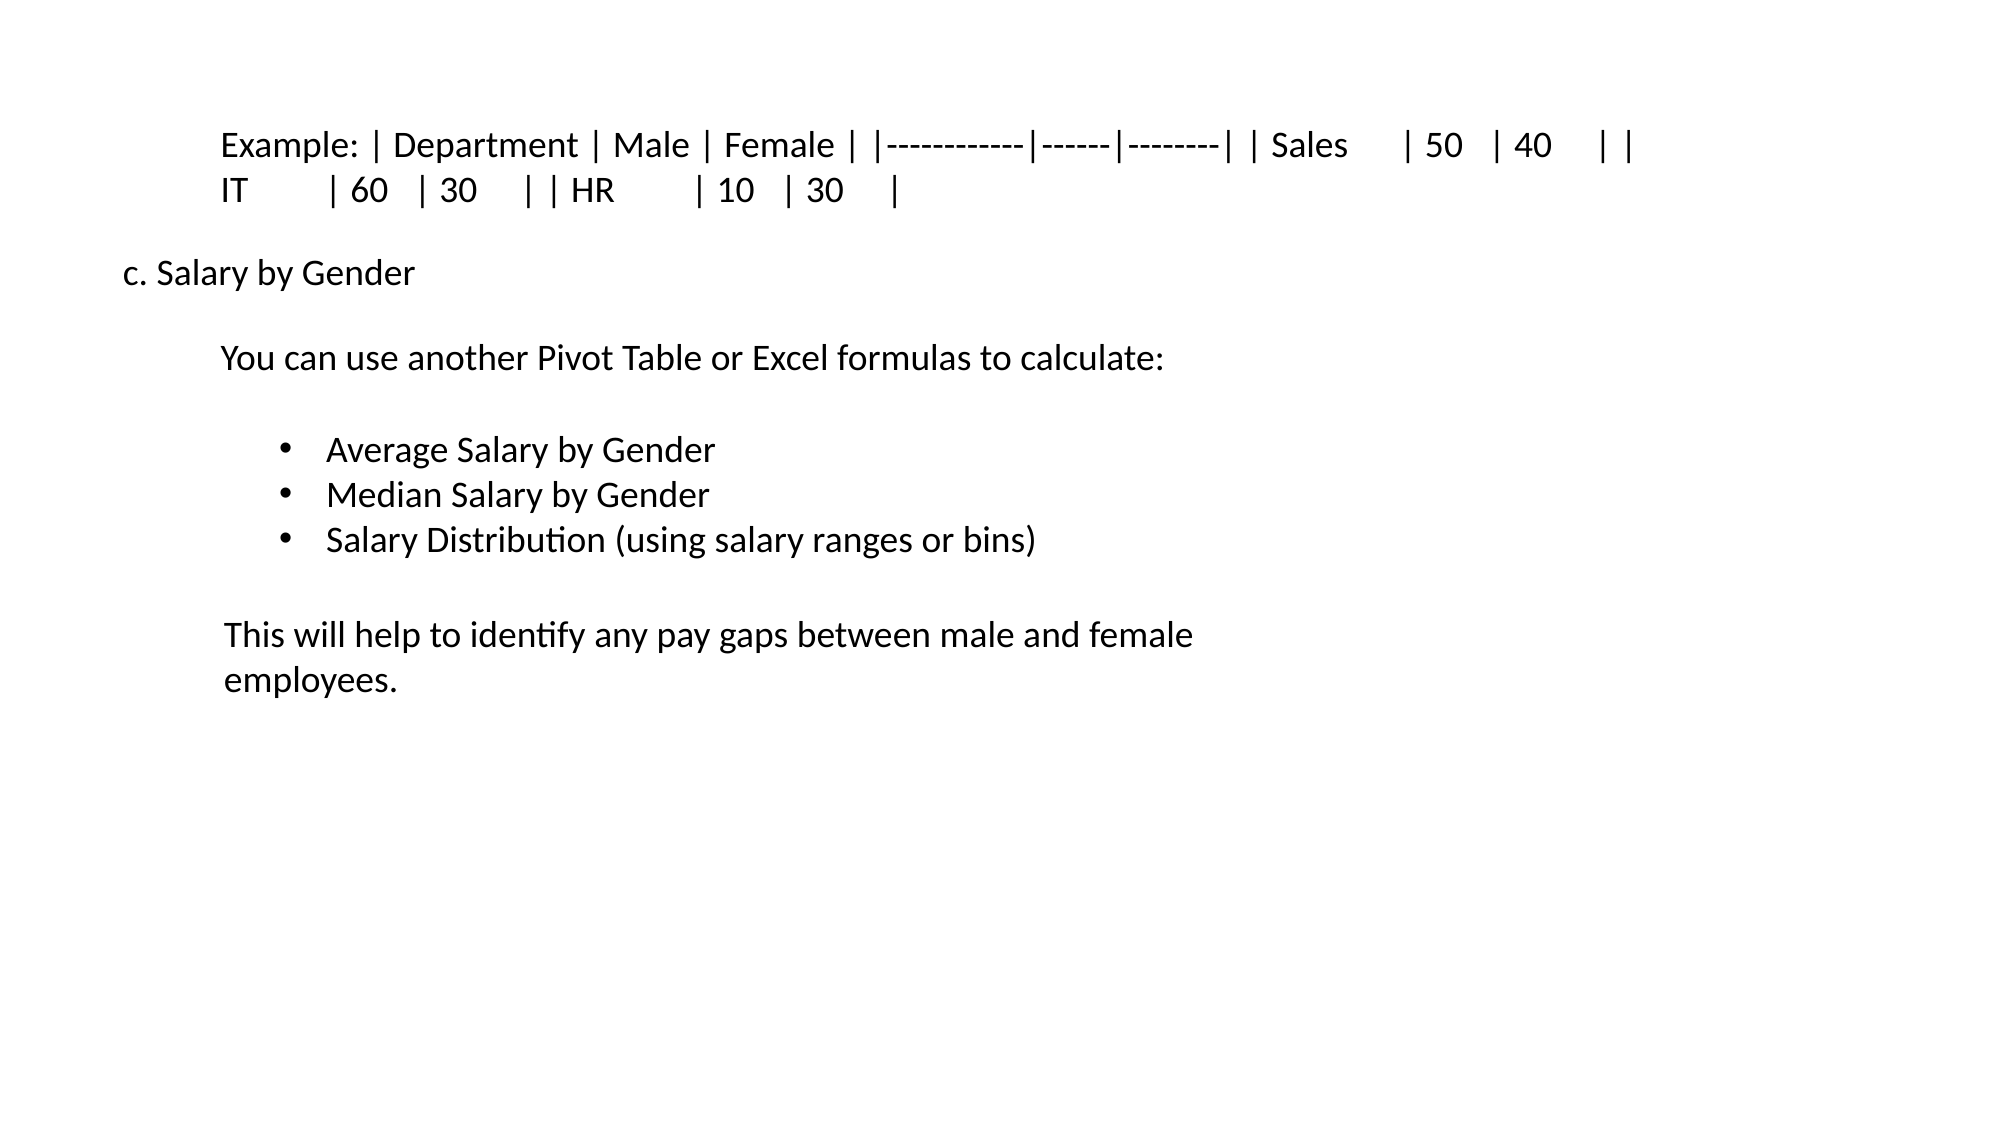

Example: | Department | Male | Female | |------------|------|--------| | Sales | 50 | 40 | | IT | 60 | 30 | | HR | 10 | 30 |
c. Salary by Gender
You can use another Pivot Table or Excel formulas to calculate:
Average Salary by Gender
Median Salary by Gender
Salary Distribution (using salary ranges or bins)
This will help to identify any pay gaps between male and female employees.